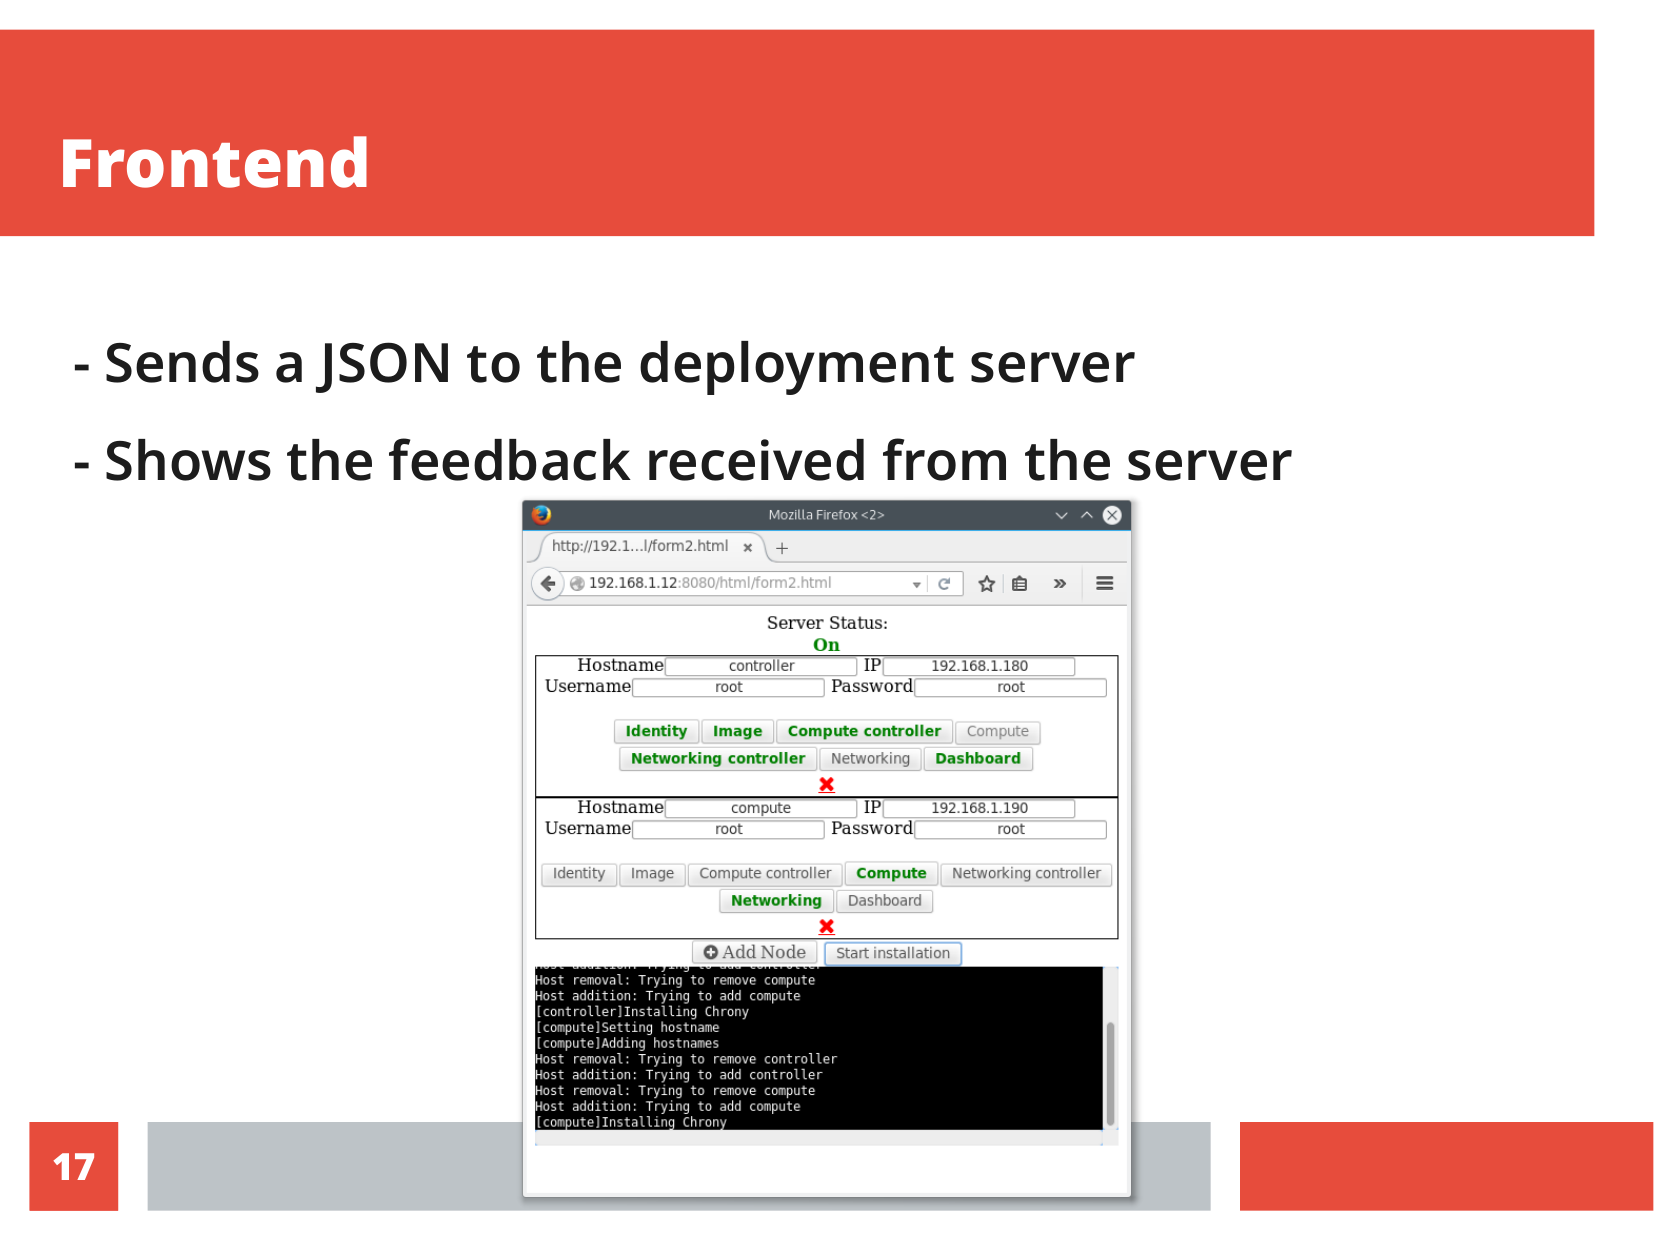

# Frontend
 - Sends a JSON to the deployment server
 - Shows the feedback received from the server
17